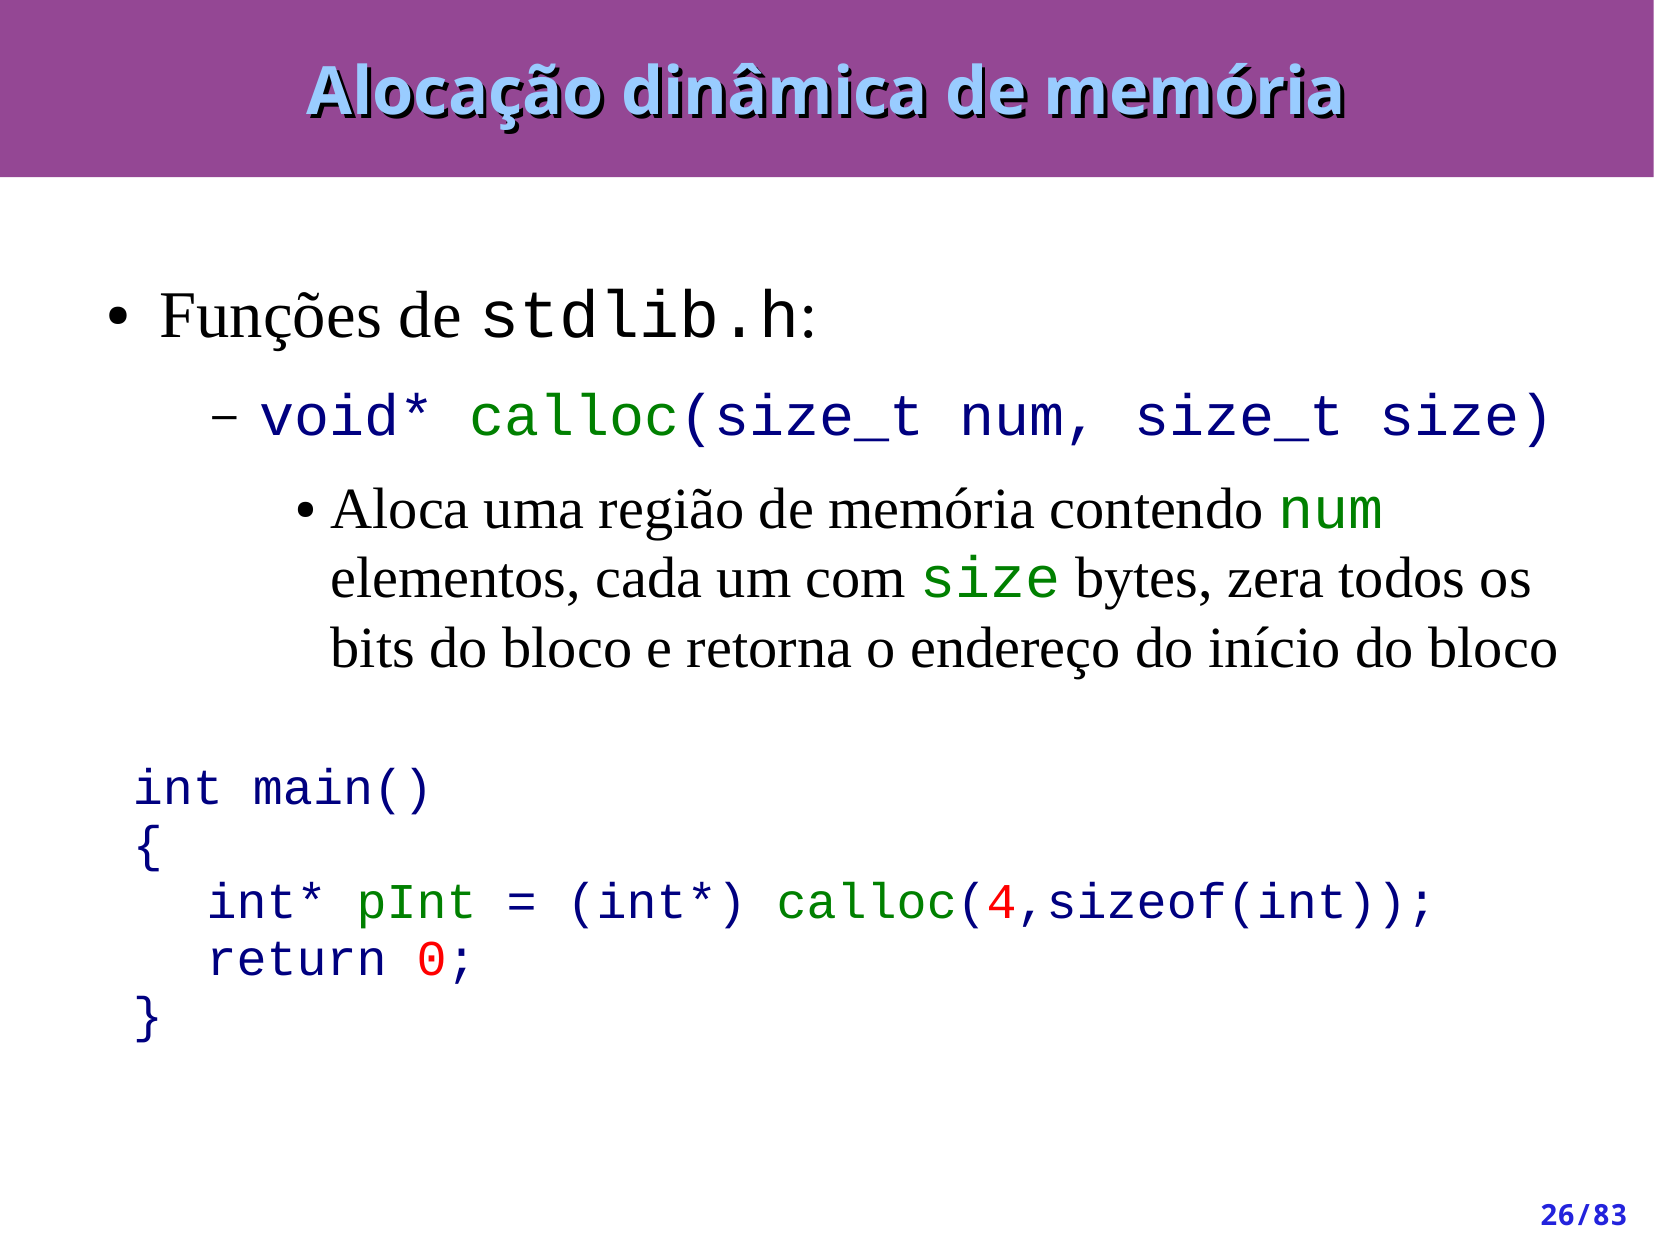

# Alocação dinâmica de memória
Funções de stdlib.h:
void* calloc(size_t num, size_t size)
Aloca uma região de memória contendo num elementos, cada um com size bytes, zera todos os bits do bloco e retorna o endereço do início do bloco
int main()
{
	int* pInt = (int*) calloc(4,sizeof(int));
	return 0;
}
26